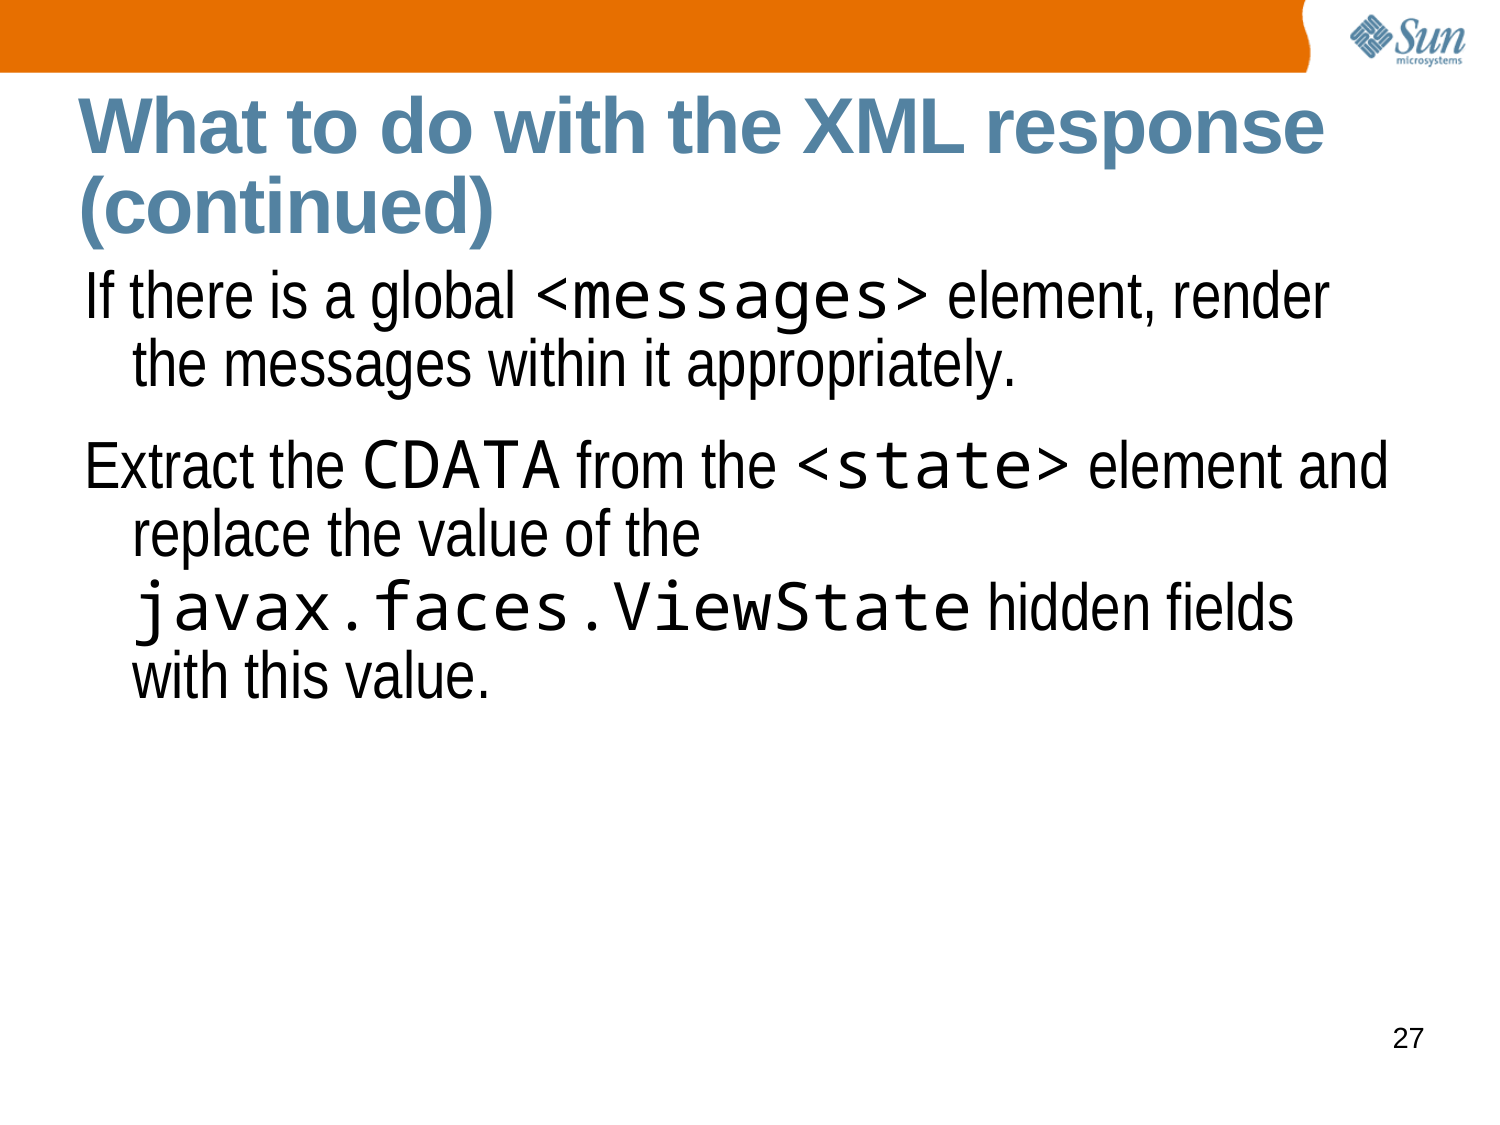

# What to do with the XML response (continued)
If there is a global <messages> element, render the messages within it appropriately.
Extract the CDATA from the <state> element and replace the value of the javax.faces.ViewState hidden fields with this value.
27